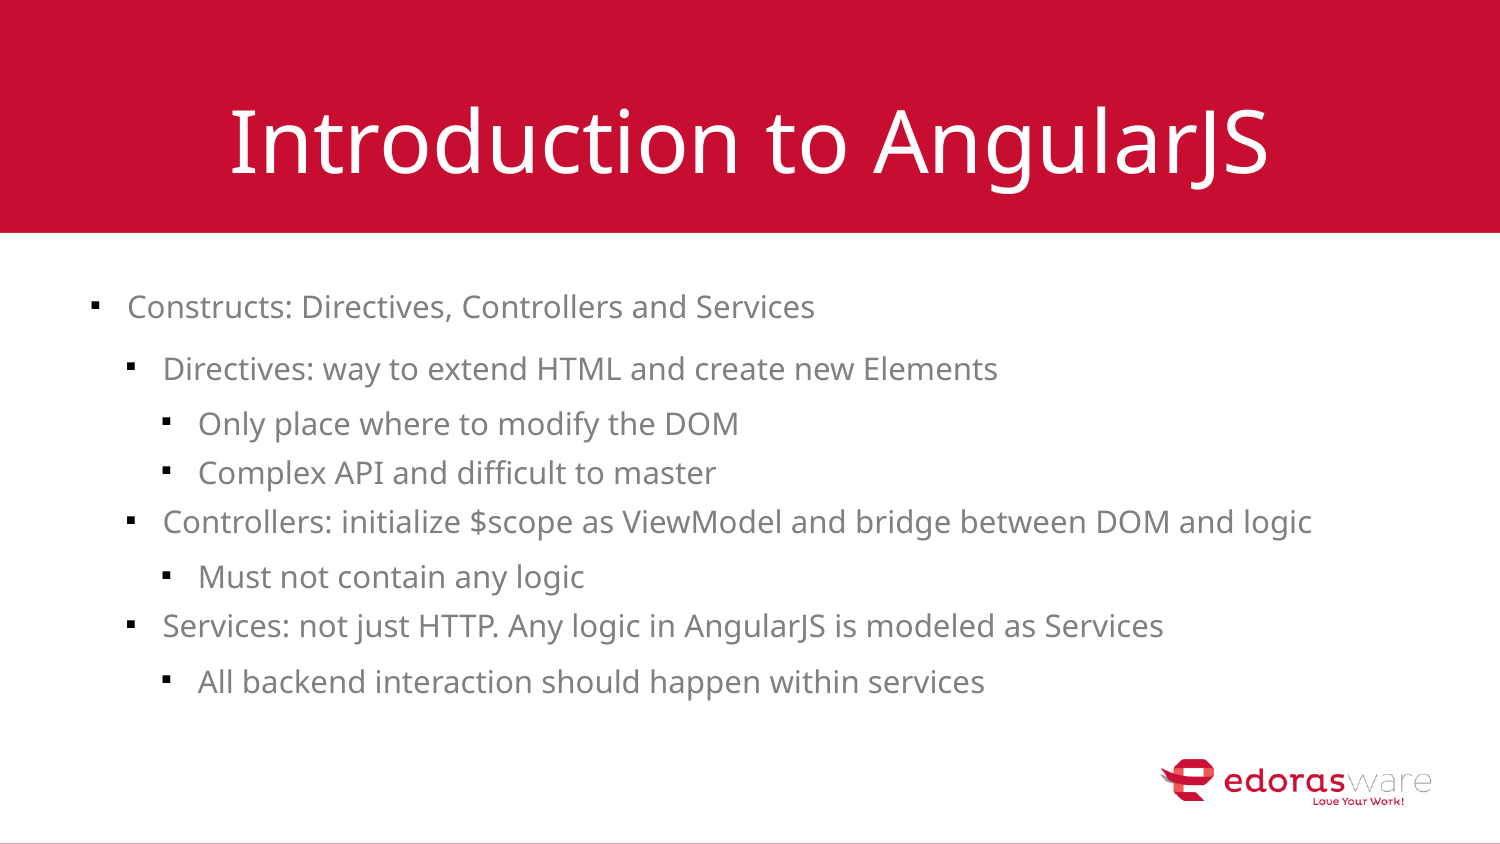

Introduction to AngularJS
# Constructs: Directives, Controllers and Services
Directives: way to extend HTML and create new Elements
Only place where to modify the DOM
Complex API and difficult to master
Controllers: initialize $scope as ViewModel and bridge between DOM and logic
Must not contain any logic
Services: not just HTTP. Any logic in AngularJS is modeled as Services
All backend interaction should happen within services